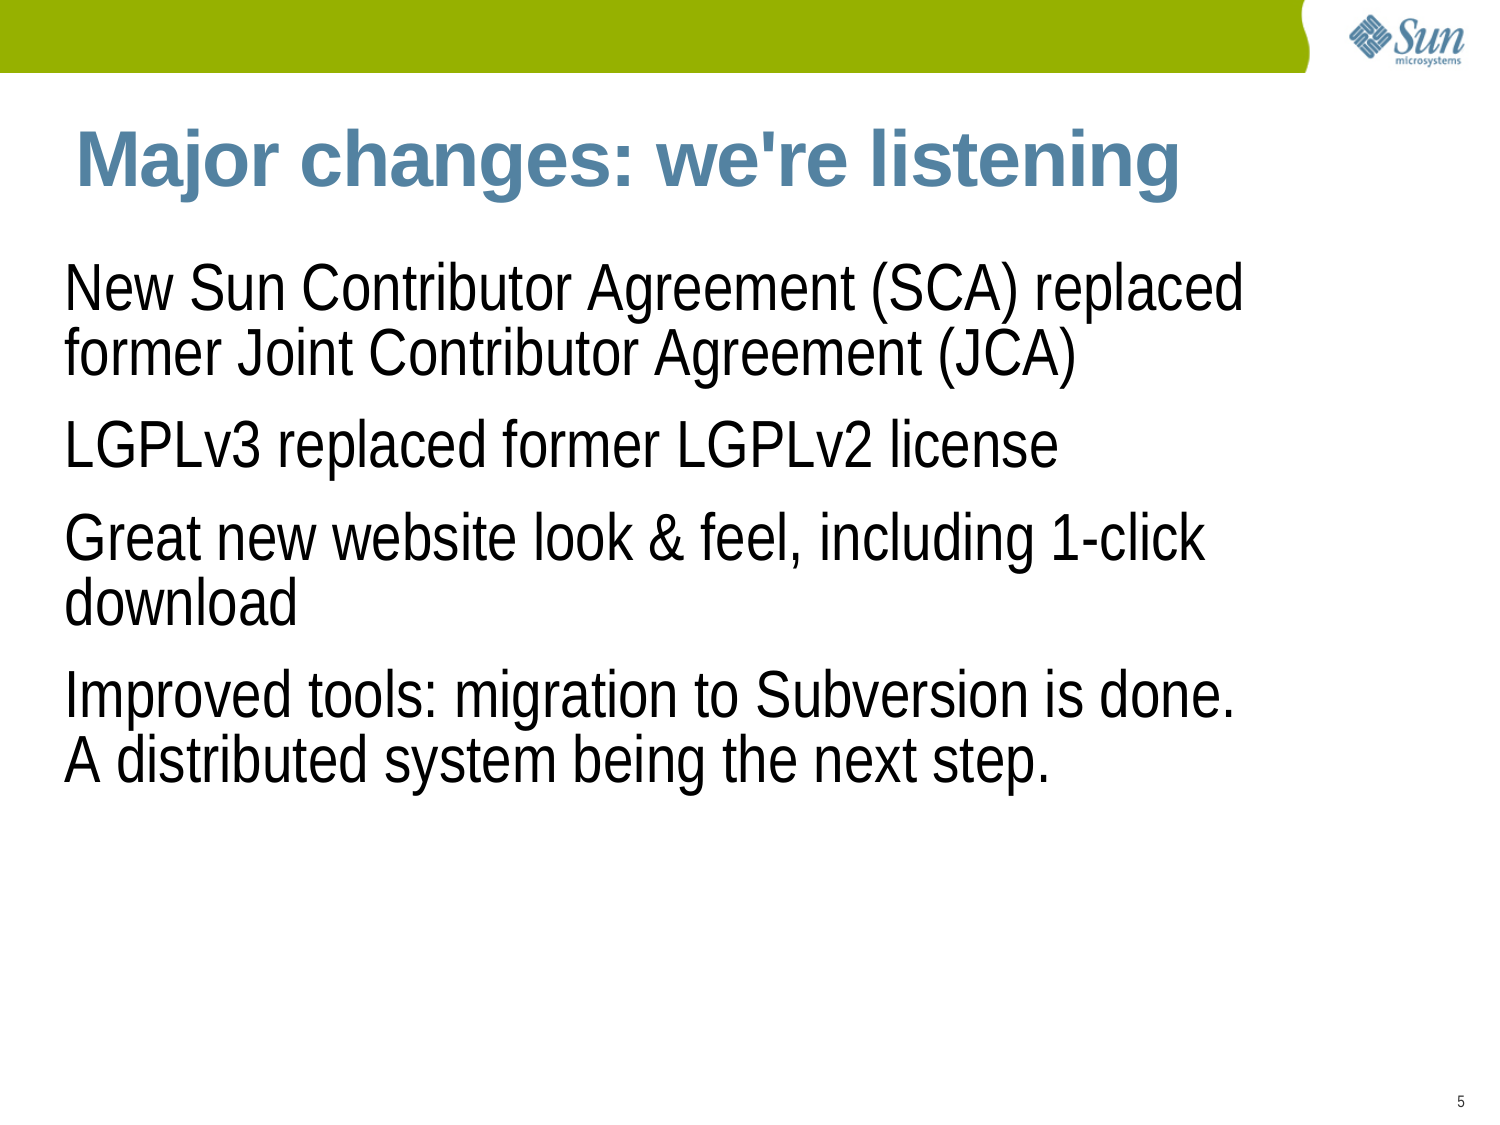

# Major changes: we're listening
New Sun Contributor Agreement (SCA) replaced former Joint Contributor Agreement (JCA)
LGPLv3 replaced former LGPLv2 license
Great new website look & feel, including 1-click download
Improved tools: migration to Subversion is done.
A distributed system being the next step.